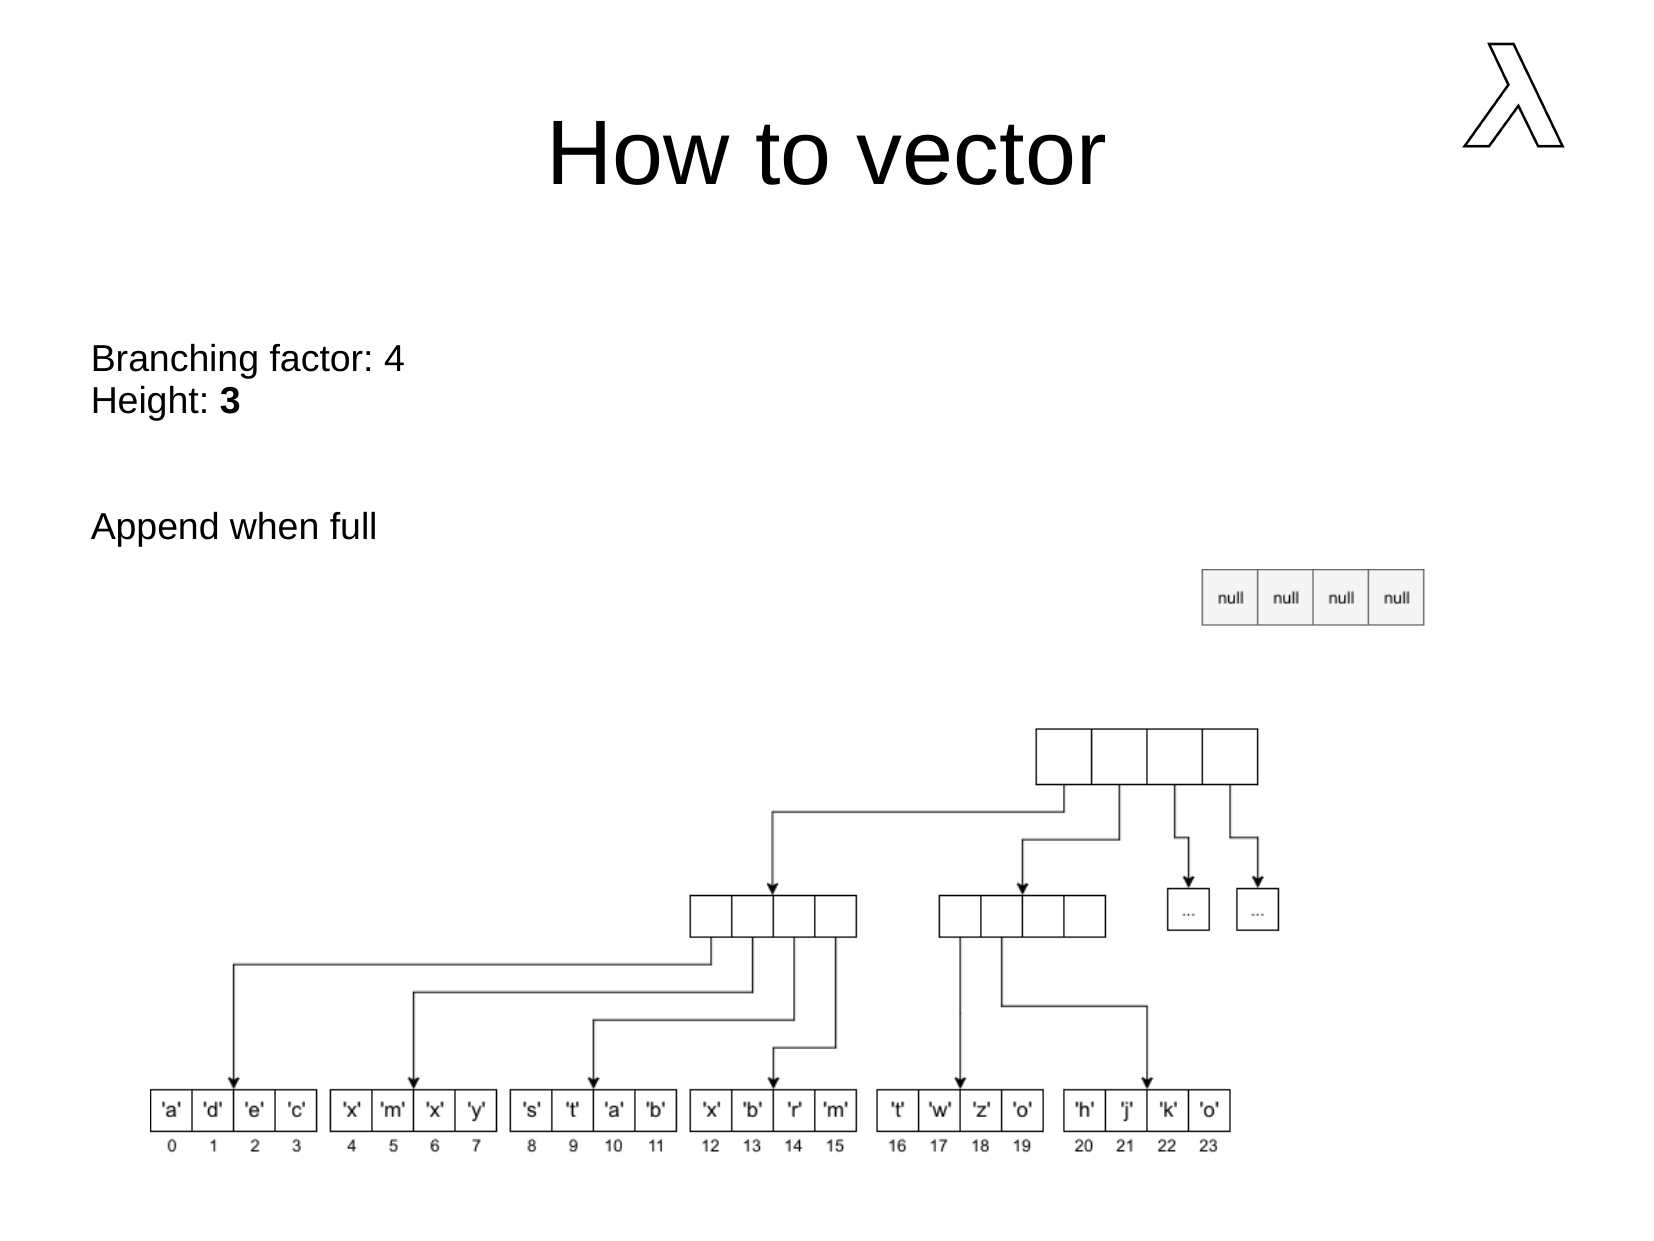

# How to vector
Branching factor: 4
Height: 3
Append when full